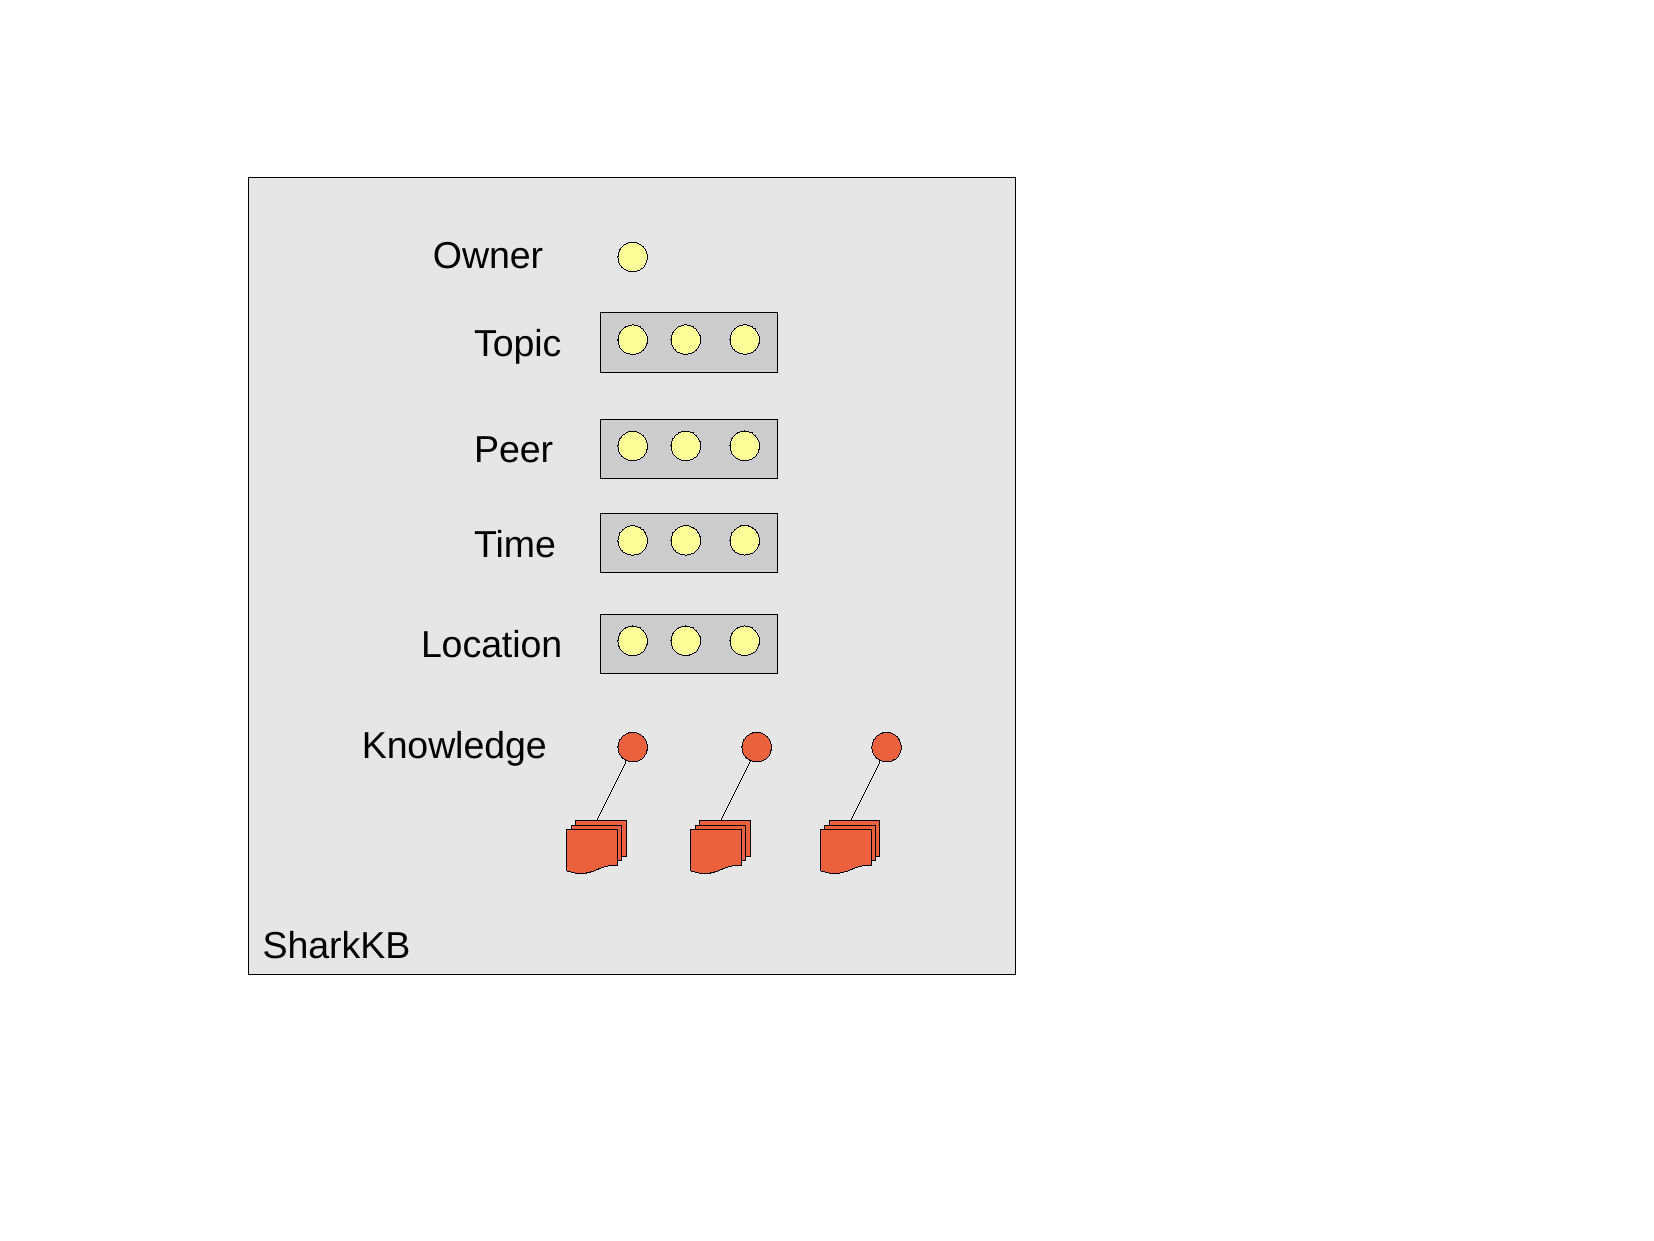

Owner
Topic
Peer
Time
Location
Knowledge
SharkKB